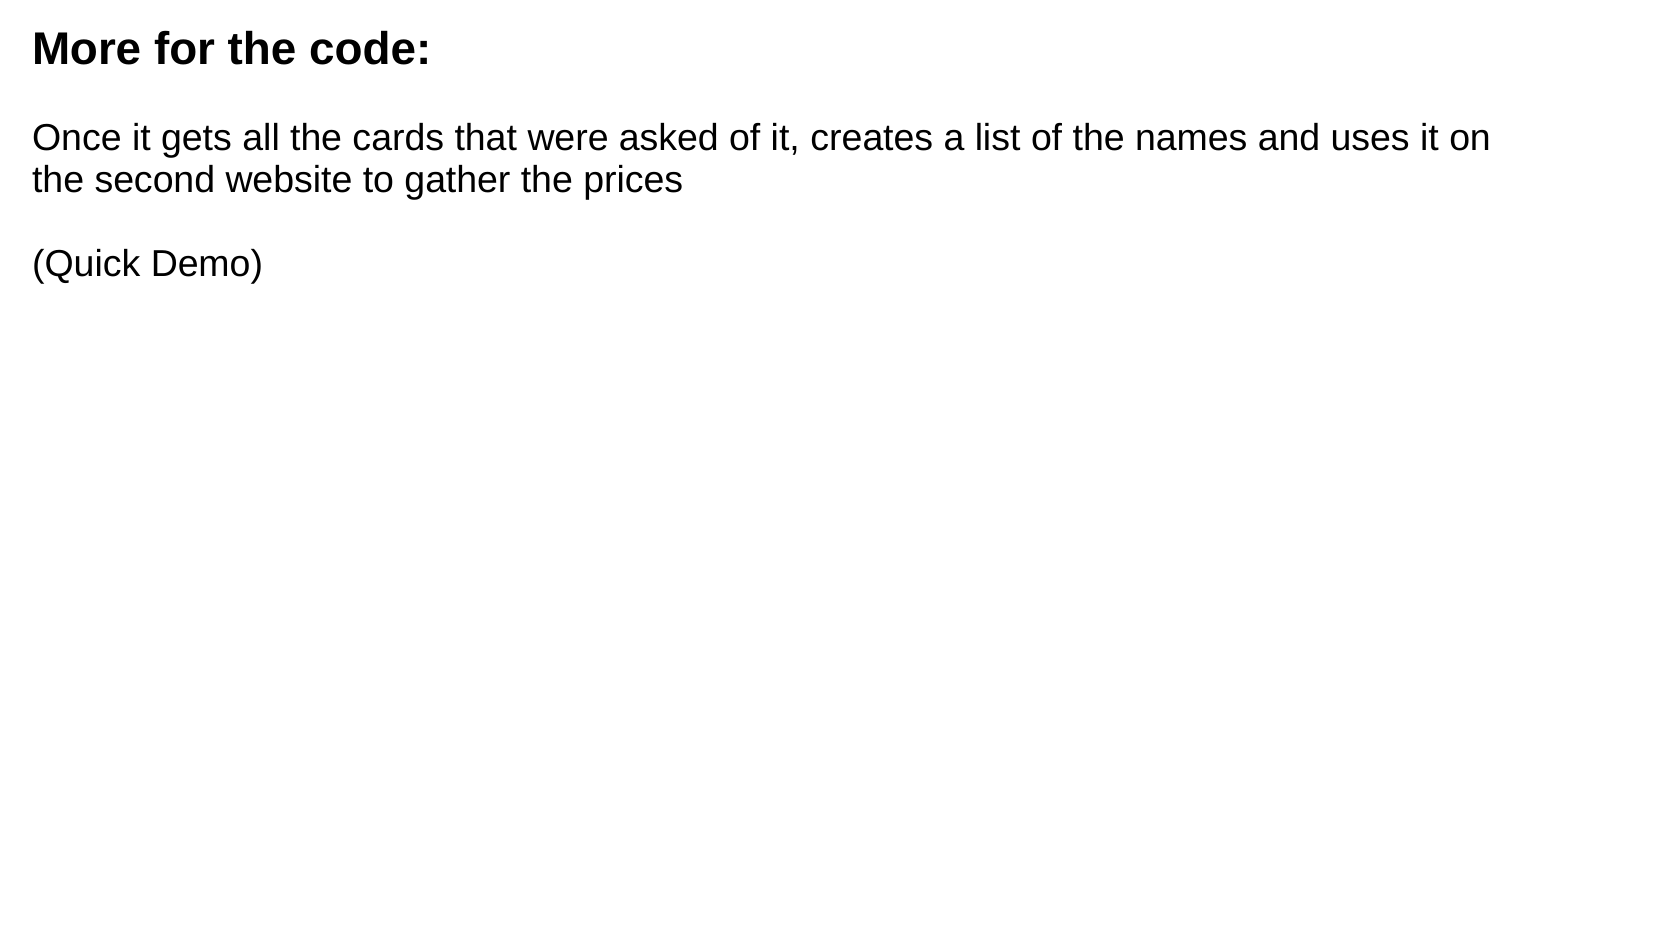

More for the code:
Once it gets all the cards that were asked of it, creates a list of the names and uses it on
the second website to gather the prices
(Quick Demo)